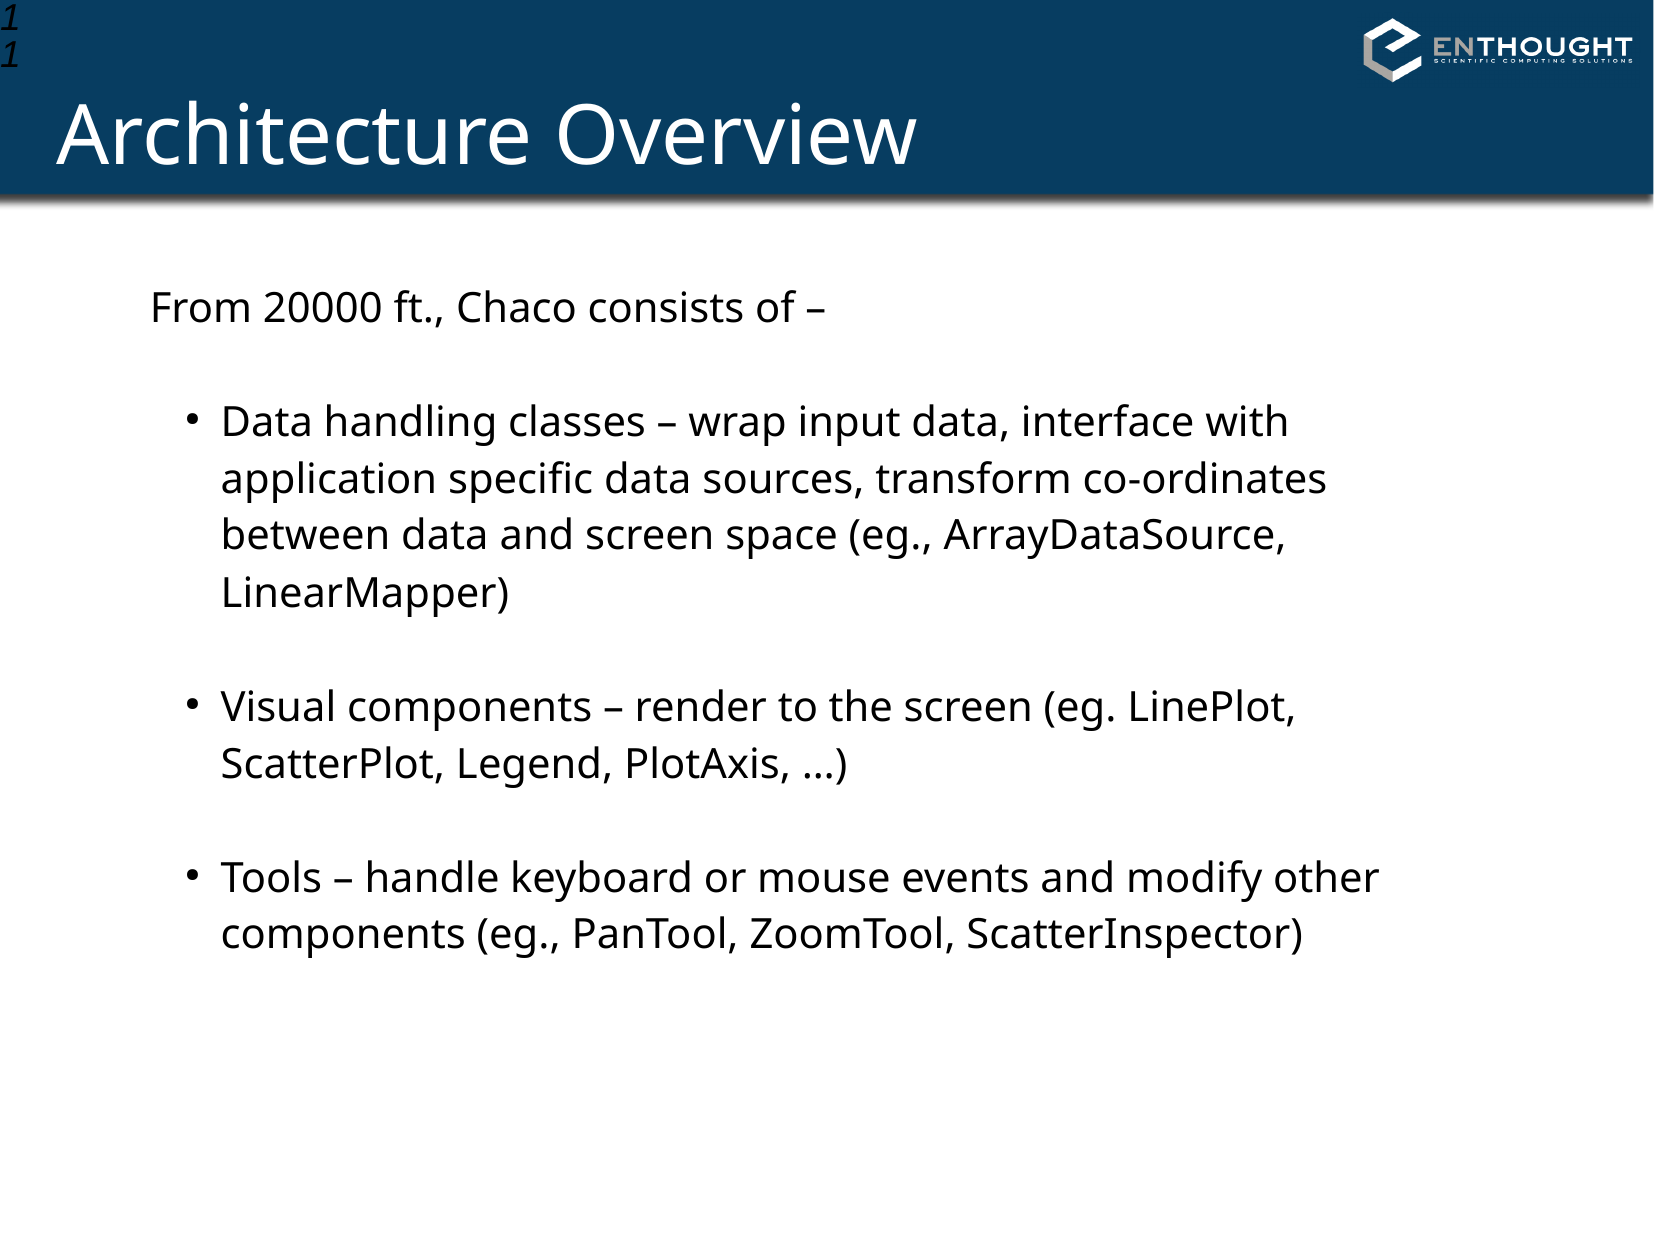

# Architecture Overview
From 20000 ft., Chaco consists of –
Data handling classes – wrap input data, interface with application specific data sources, transform co-ordinates between data and screen space (eg., ArrayDataSource, LinearMapper)
Visual components – render to the screen (eg. LinePlot, ScatterPlot, Legend, PlotAxis, …)
Tools – handle keyboard or mouse events and modify other components (eg., PanTool, ZoomTool, ScatterInspector)